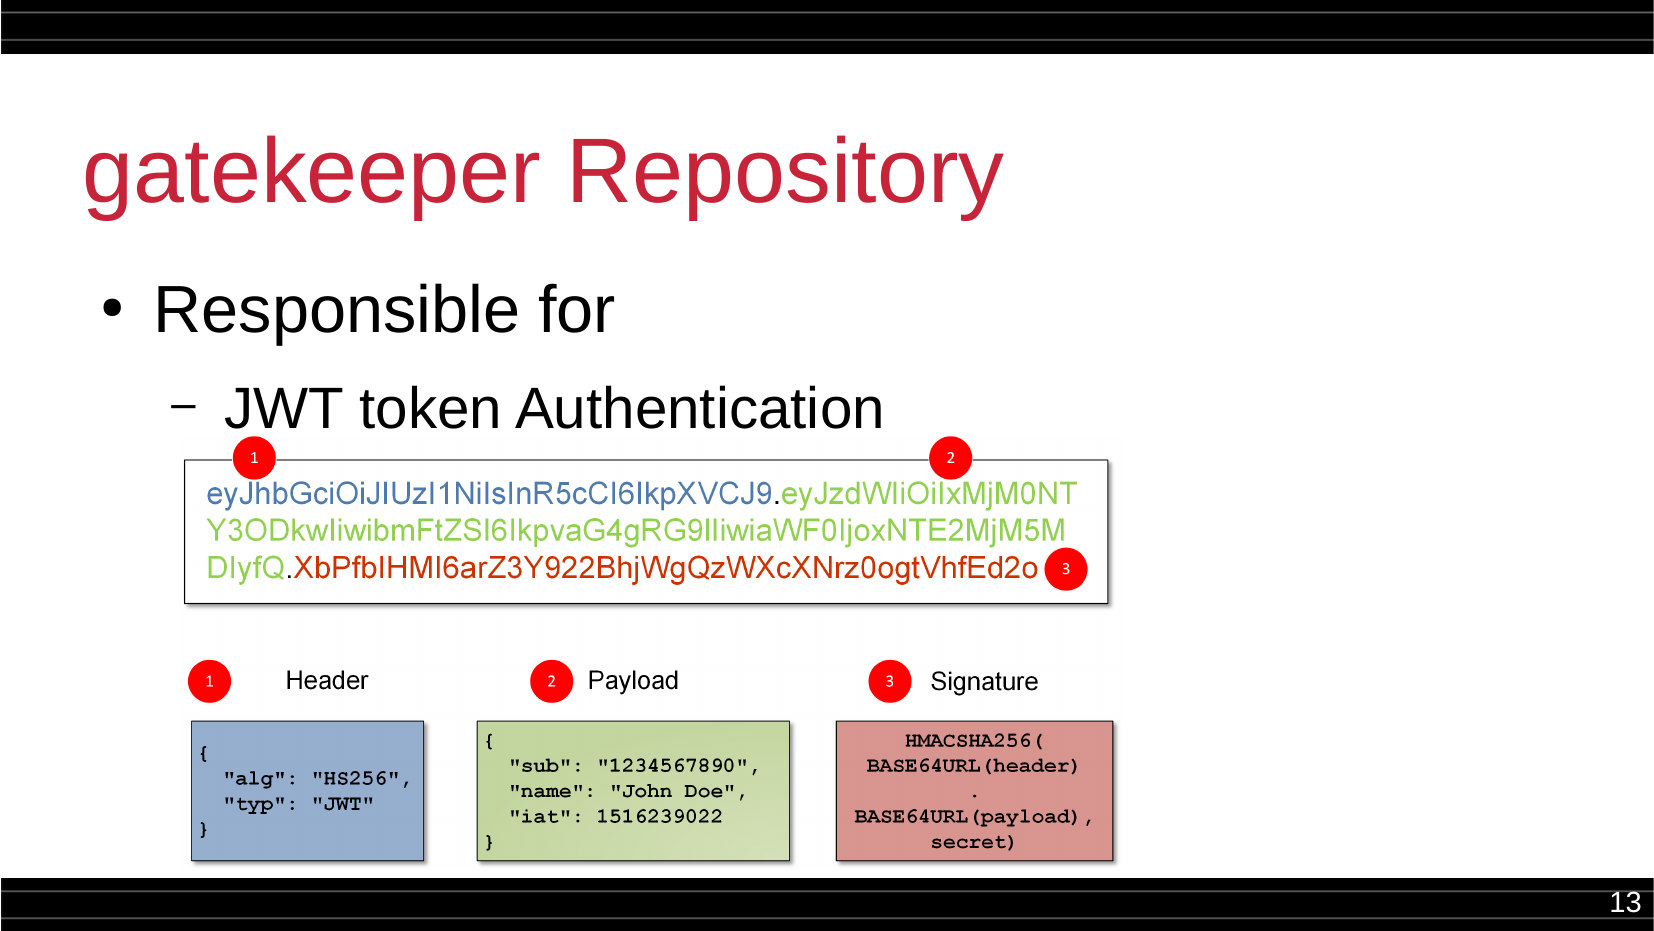

# gatekeeper Repository
Responsible for
JWT token Authentication